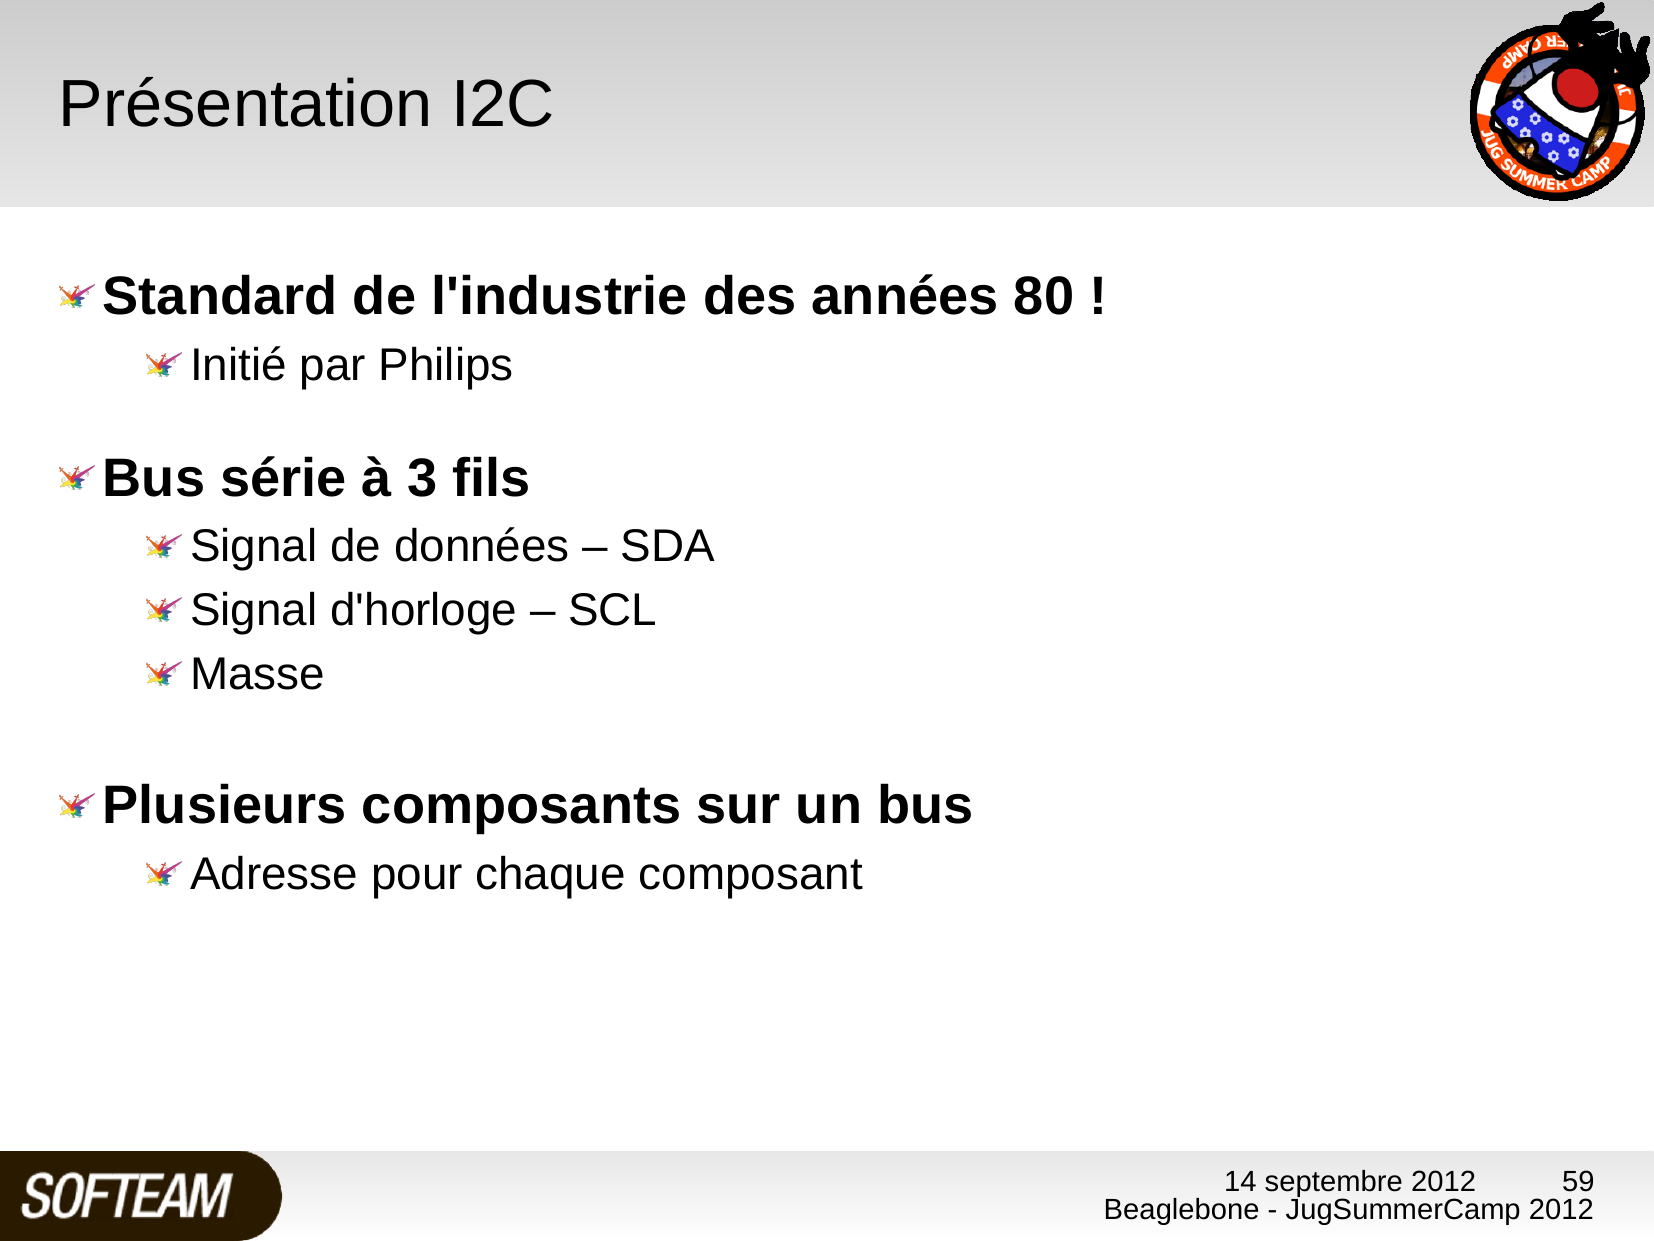

# Présentation I2C
Standard de l'industrie des années 80 !
Initié par Philips
Bus série à 3 fils
Signal de données – SDA
Signal d'horloge – SCL
Masse
Plusieurs composants sur un bus
Adresse pour chaque composant
14 septembre 2012
59
Beaglebone - JugSummerCamp 2012